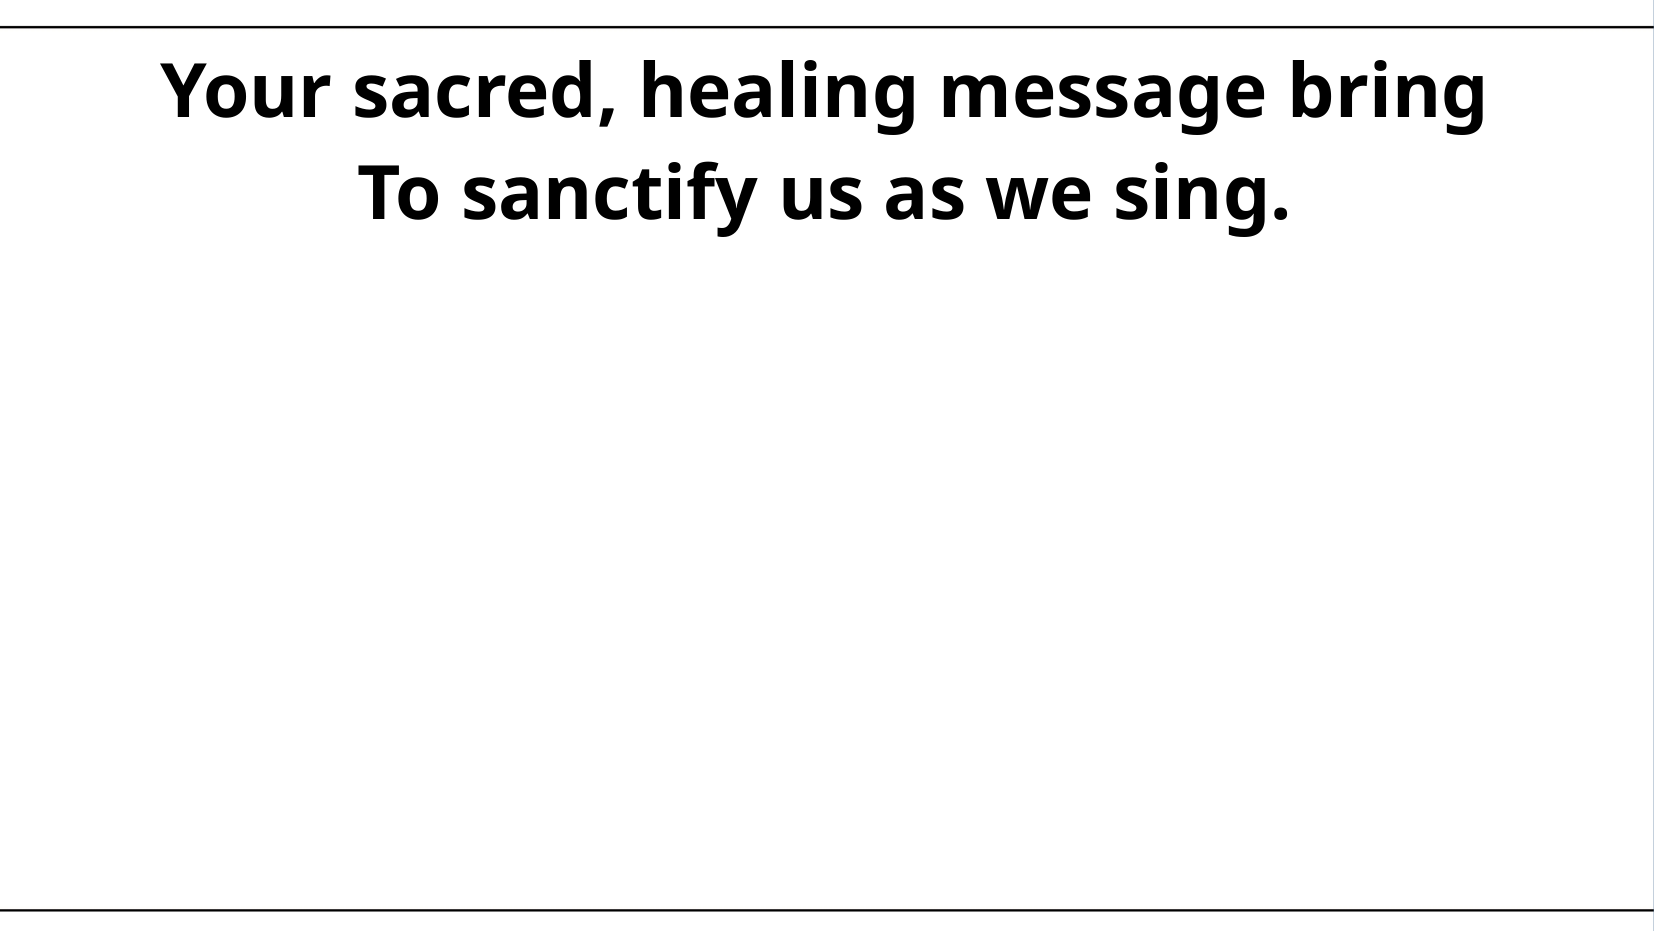

Your sacred, healing message bring
To sanctify us as we sing.